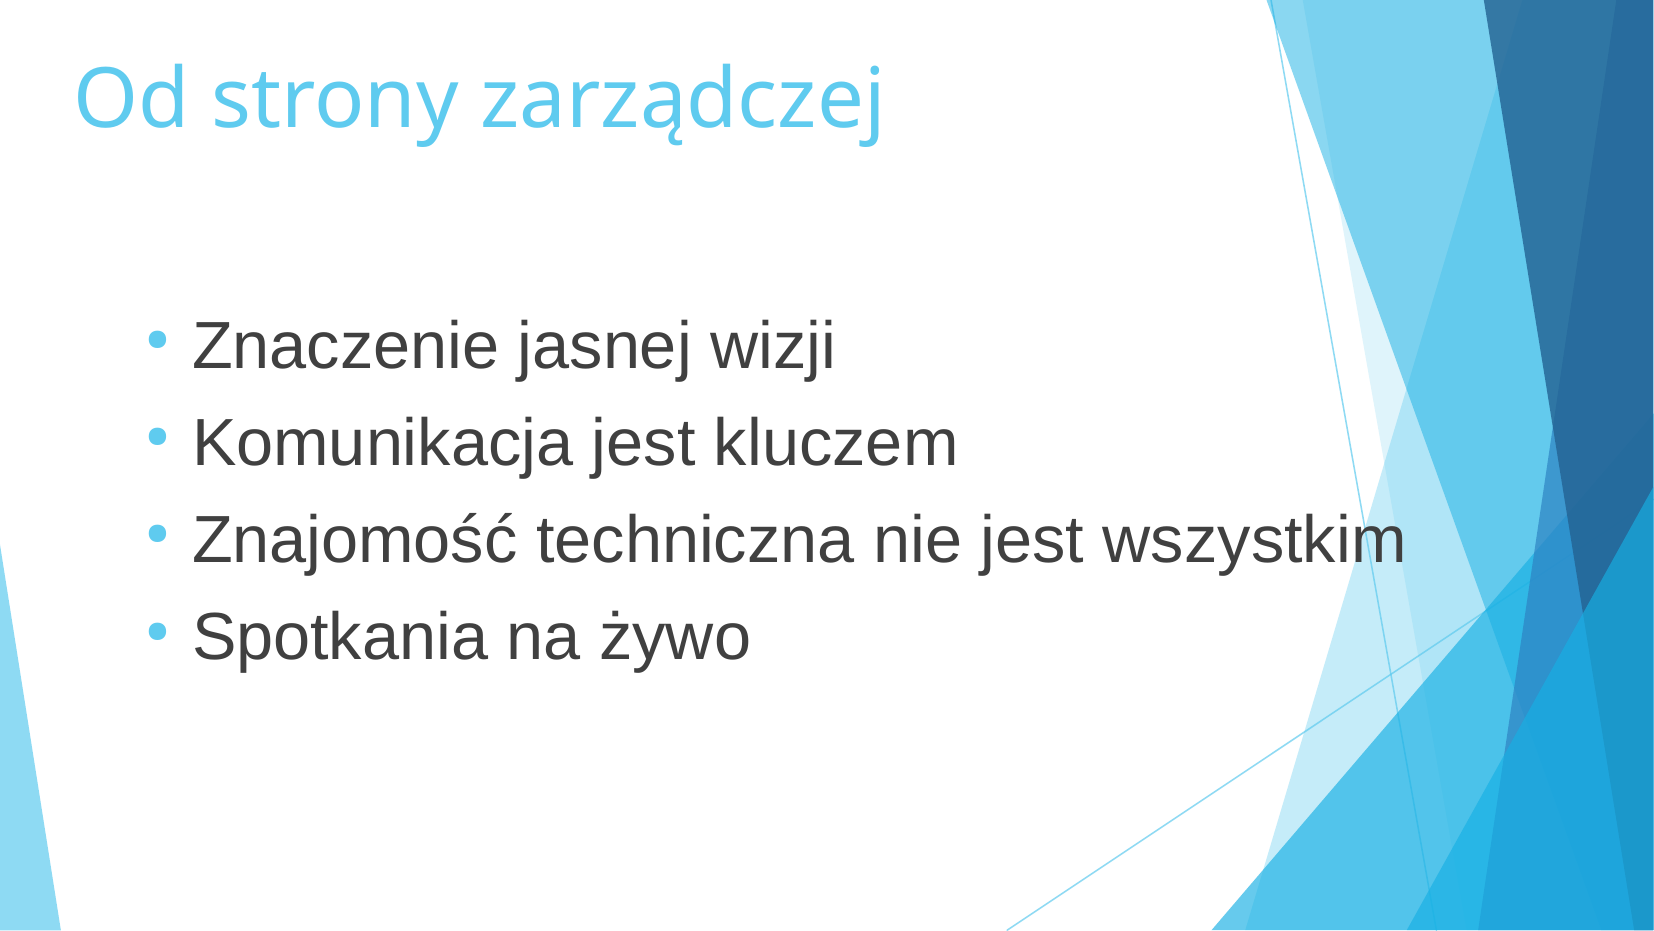

# Od strony zarządczej
Znaczenie jasnej wizji
Komunikacja jest kluczem
Znajomość techniczna nie jest wszystkim
Spotkania na żywo